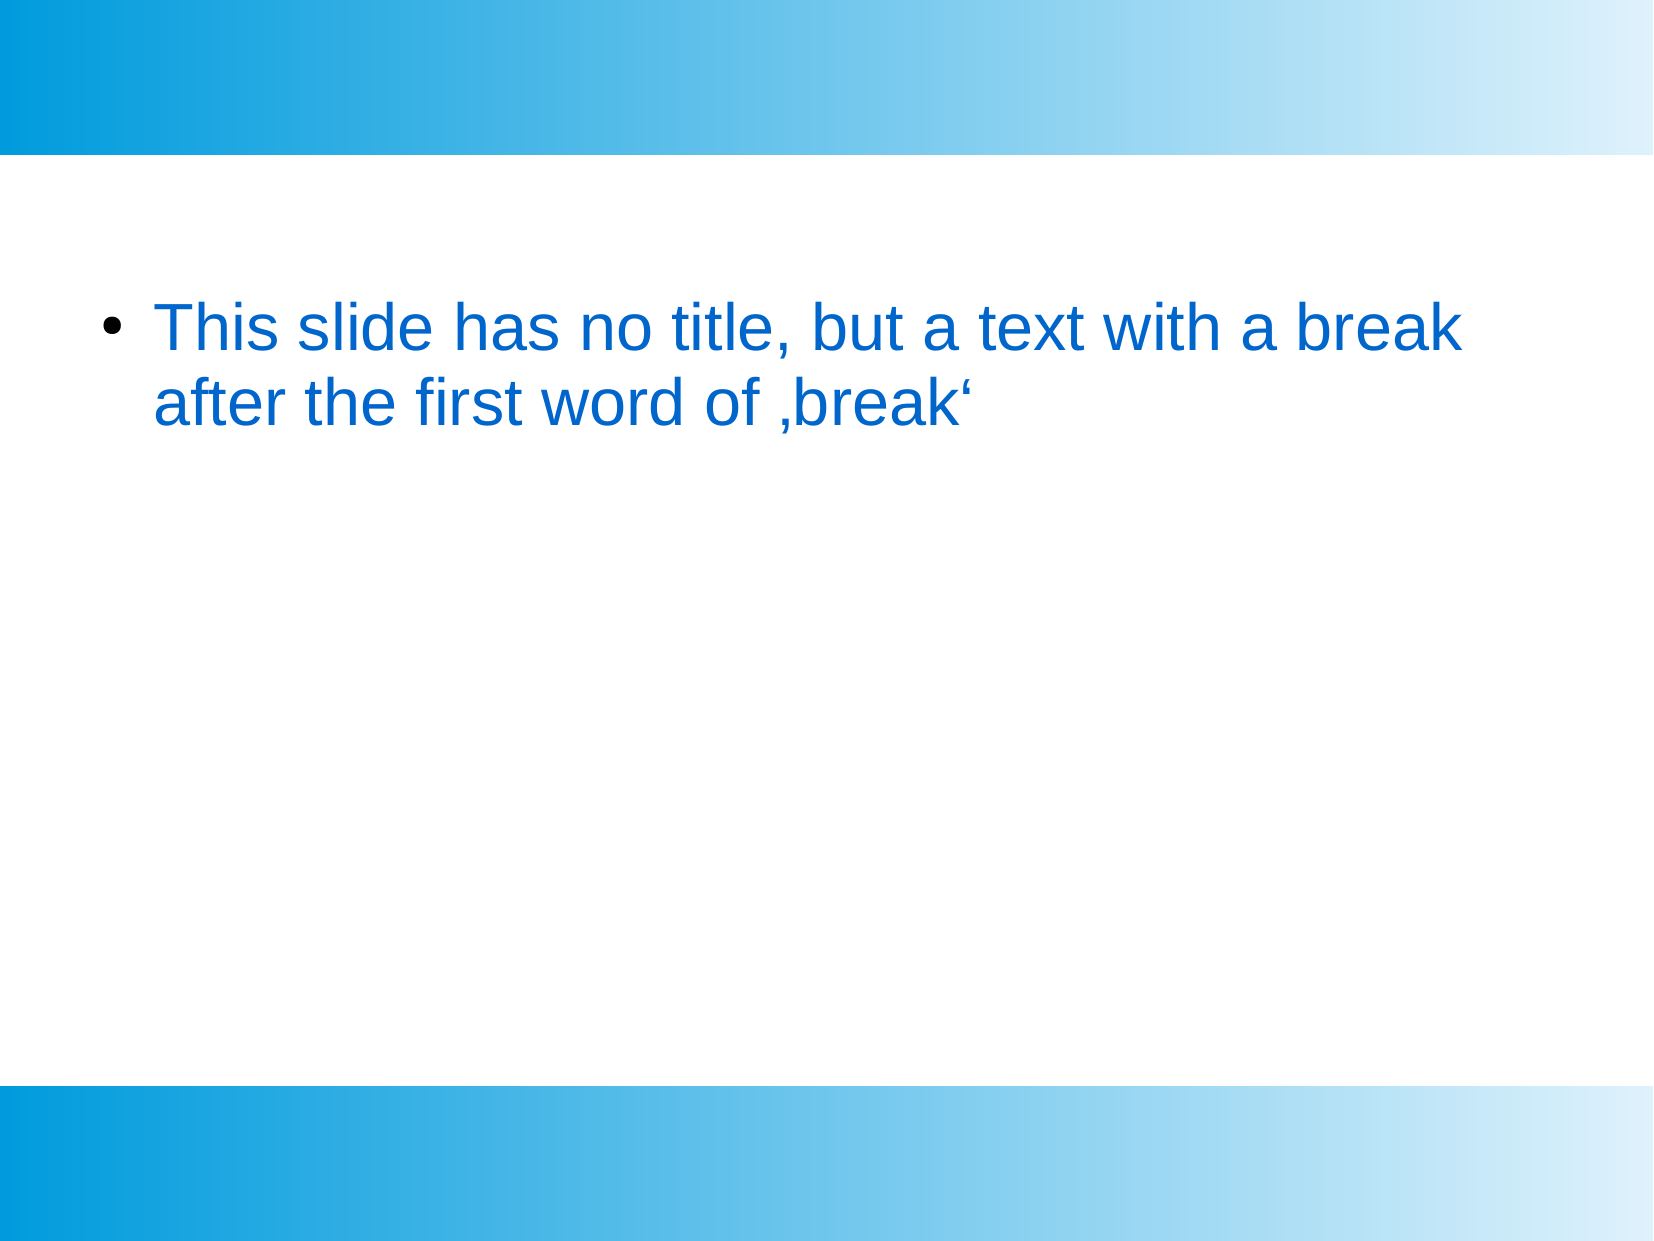

#
This slide has no title, but a text with a break
after the first word of ‚break‘